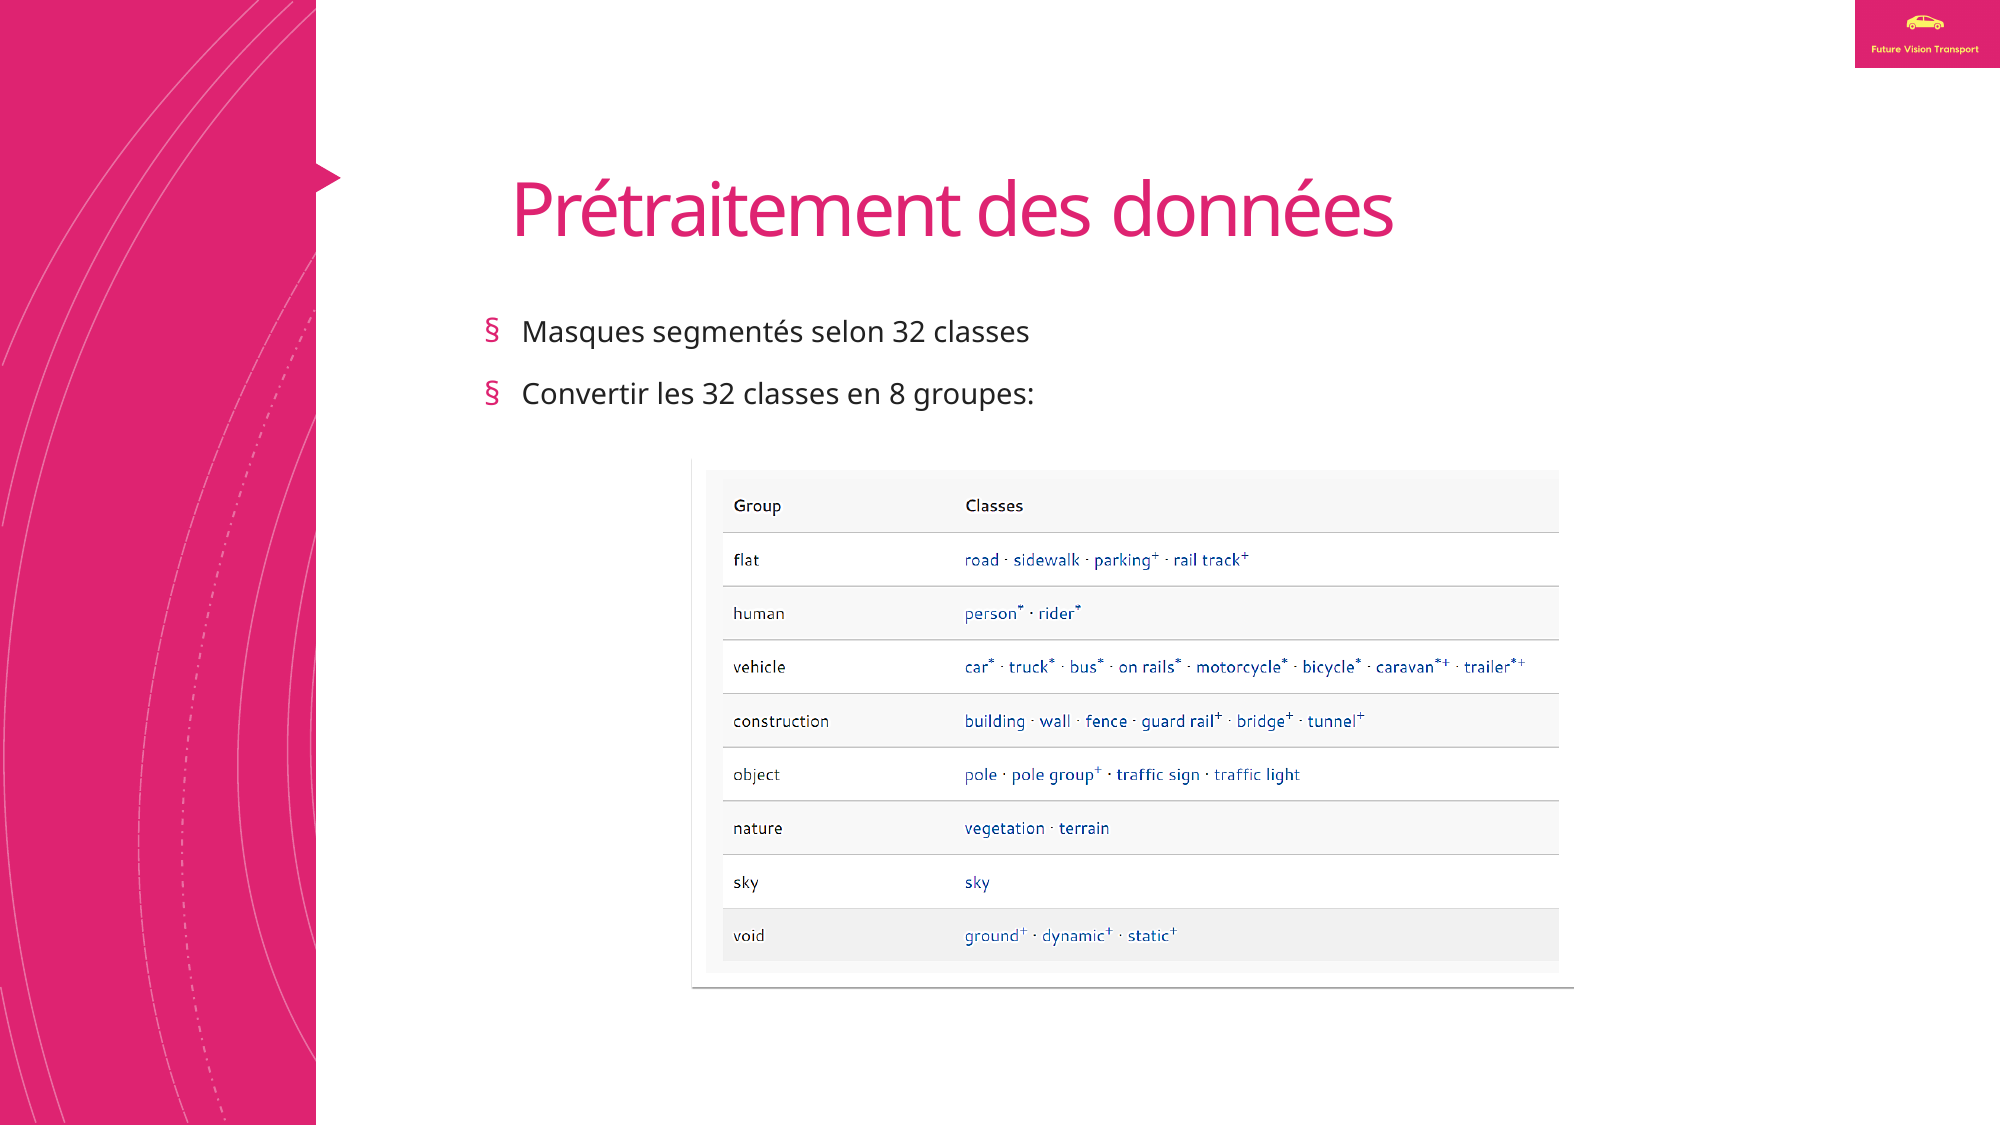

# Prétraitement des données
Masques segmentés selon 32 classes
Convertir les 32 classes en 8 groupes: